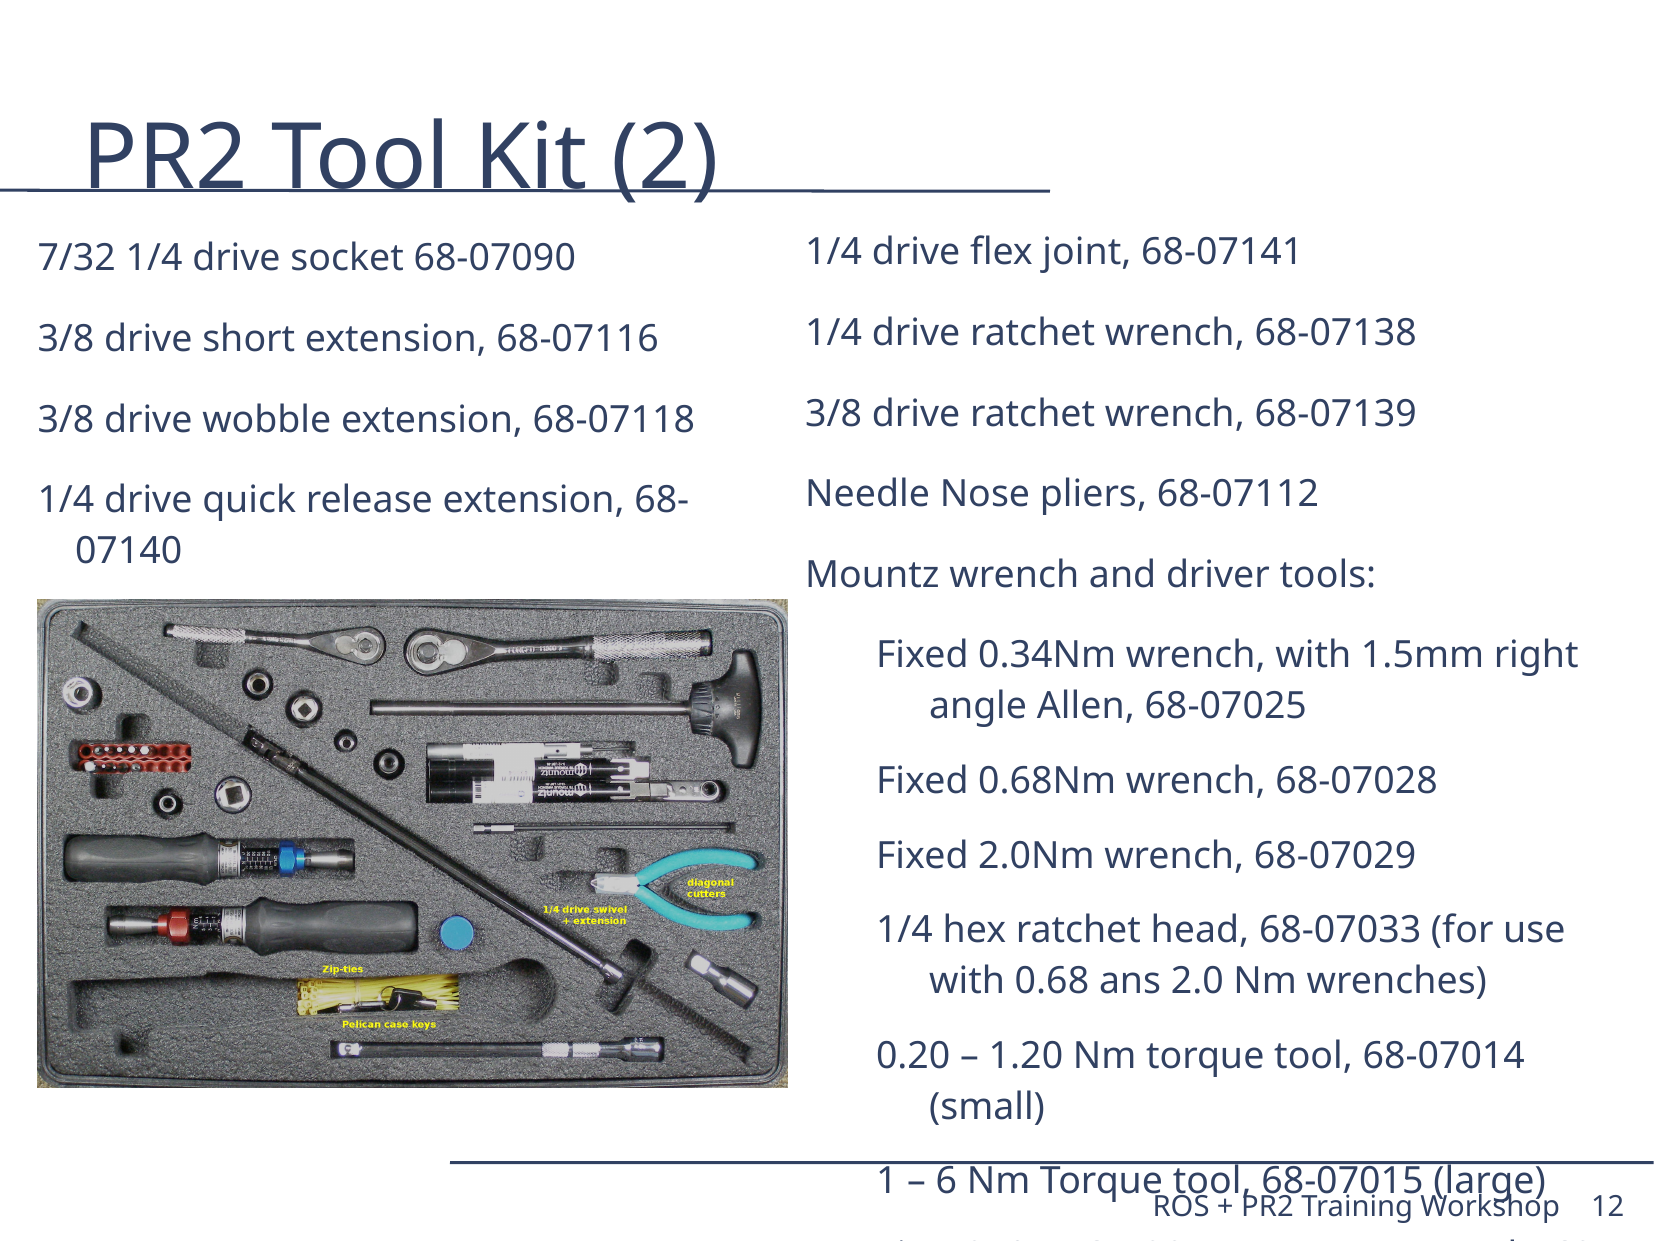

# PR2 Tool Kit (2)
1/4 drive flex joint, 68-07141
1/4 drive ratchet wrench, 68-07138
3/8 drive ratchet wrench, 68-07139
Needle Nose pliers, 68-07112
Mountz wrench and driver tools:
Fixed 0.34Nm wrench, with 1.5mm right angle Allen, 68-07025
Fixed 0.68Nm wrench, 68-07028
Fixed 2.0Nm wrench, 68-07029
1/4 hex ratchet head, 68-07033 (for use with 0.68 ans 2.0 Nm wrenches)
0.20 – 1.20 Nm torque tool, 68-07014 (small)
1 – 6 Nm Torque tool, 68-07015 (large)
Titan250I 5.6 – 28 Nm Torque wrench, 68-07020
7/32 1/4 drive socket 68-07090
3/8 drive short extension, 68-07116
3/8 drive wobble extension, 68-07118
1/4 drive quick release extension, 68-07140